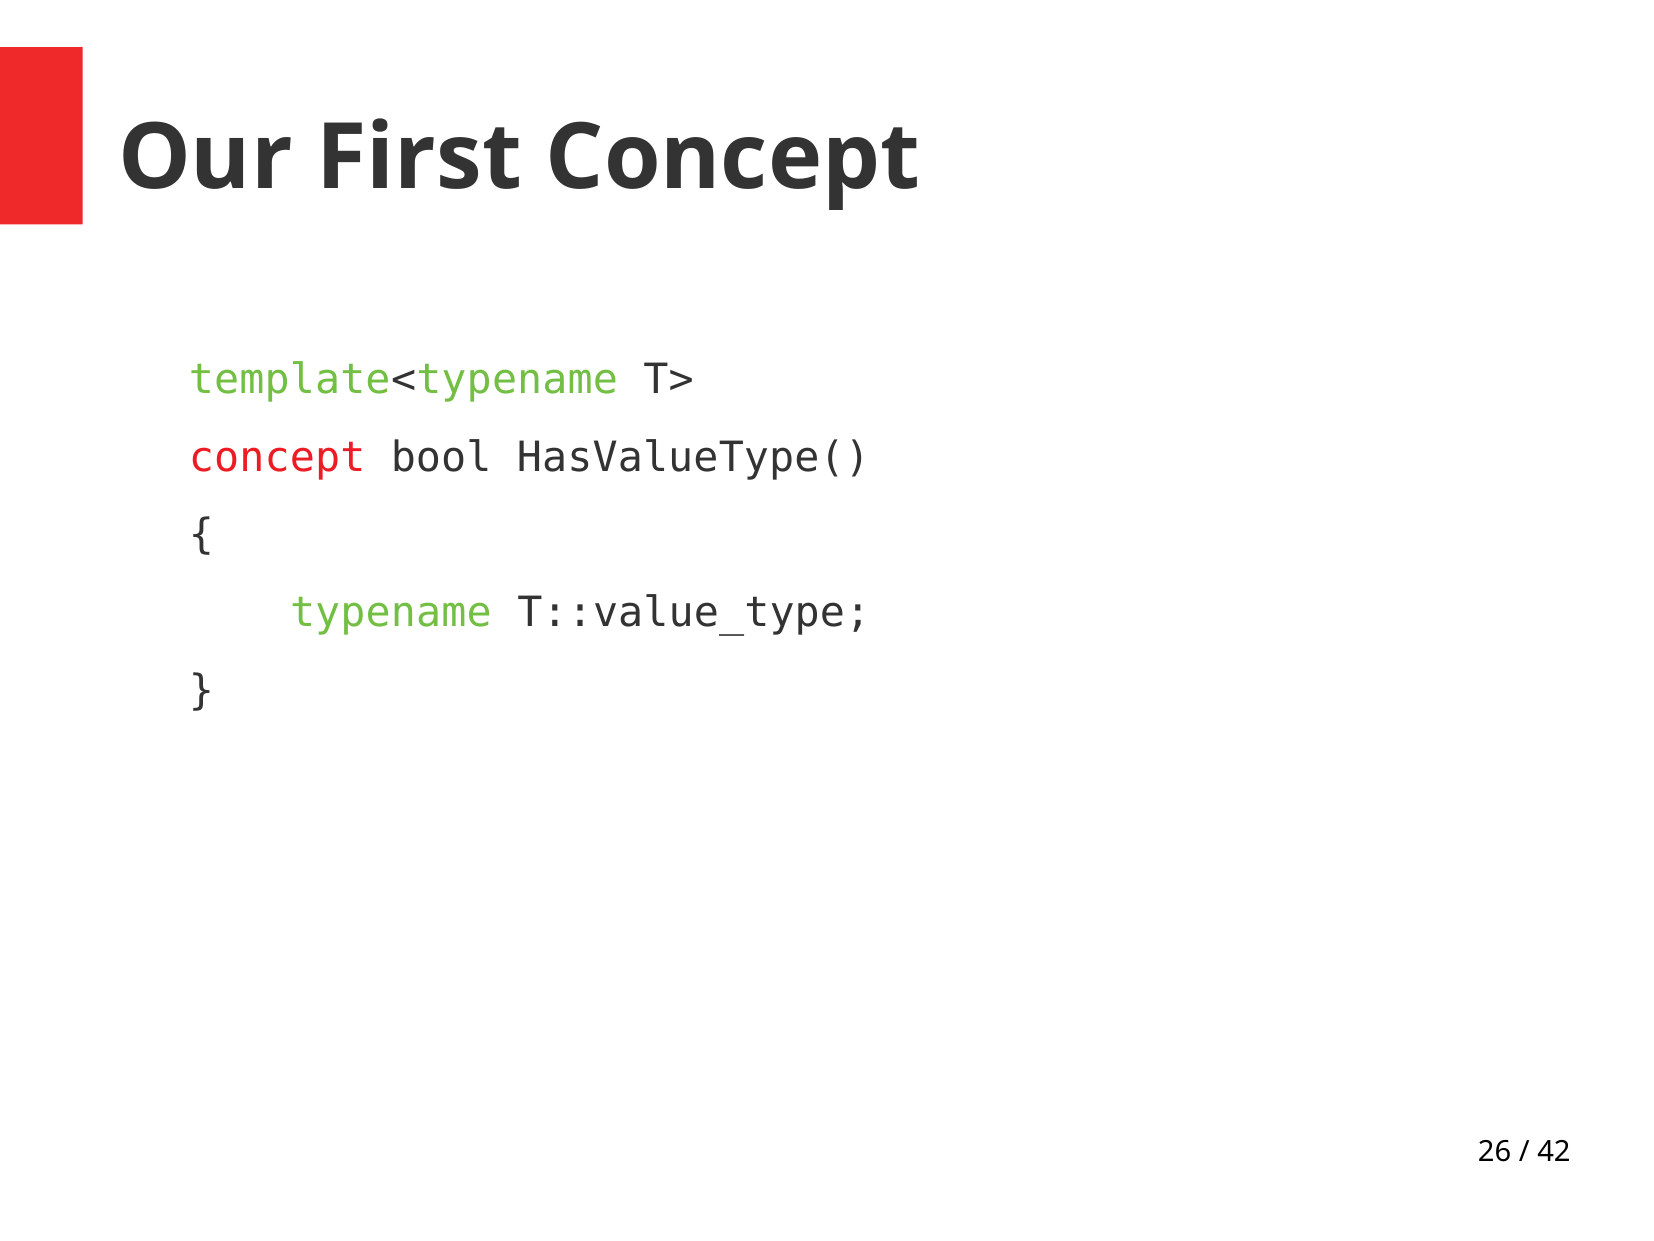

# Our First Concept
template<typename T>
concept bool HasValueType()
{
 typename T::value_type;
}
26